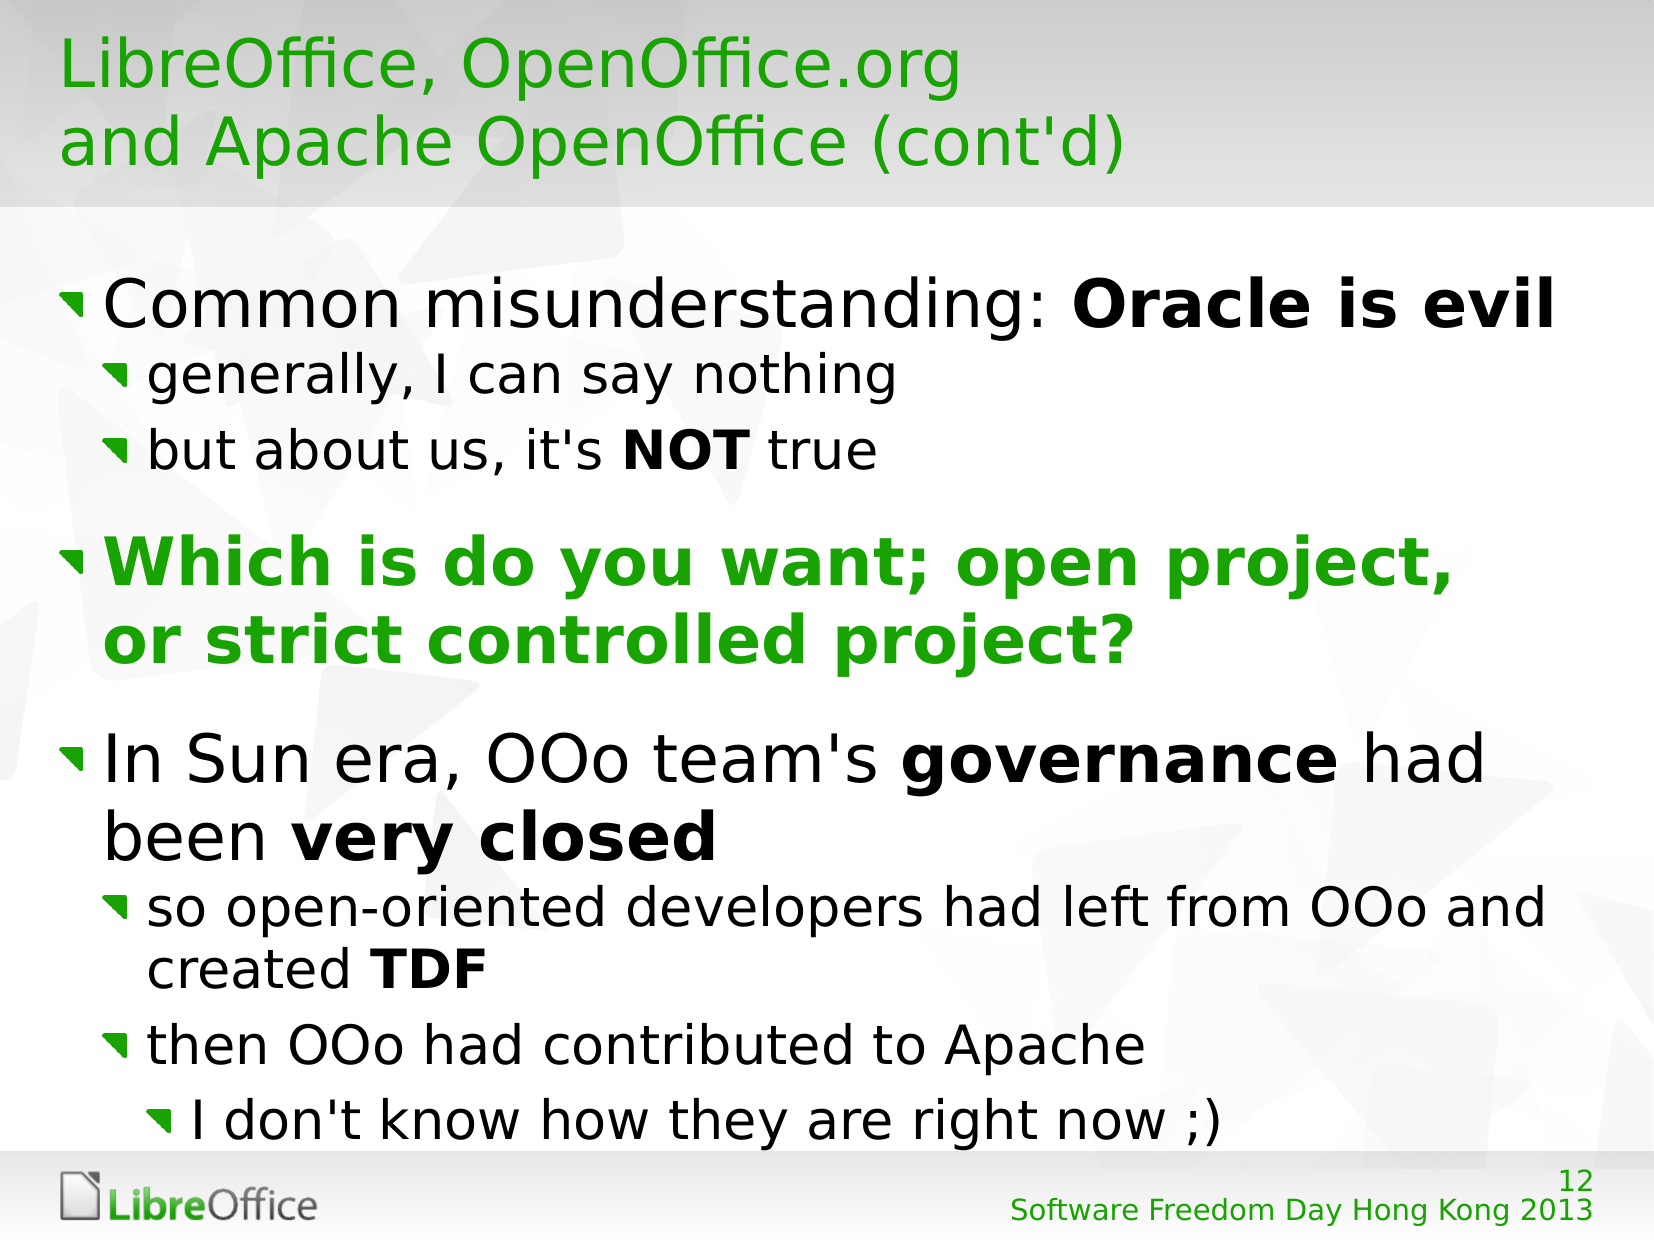

# LibreOffice, OpenOffice.org and Apache OpenOffice (cont'd)
Common misunderstanding: Oracle is evil
generally, I can say nothing
but about us, it's NOT true
Which is do you want; open project,
or strict controlled project?
In Sun era, OOo team's governance had been very closed
so open-oriented developers had left from OOo and created TDF
then OOo had contributed to Apache
I don't know how they are right now ;)
12
Software Freedom Day Hong Kong 2013